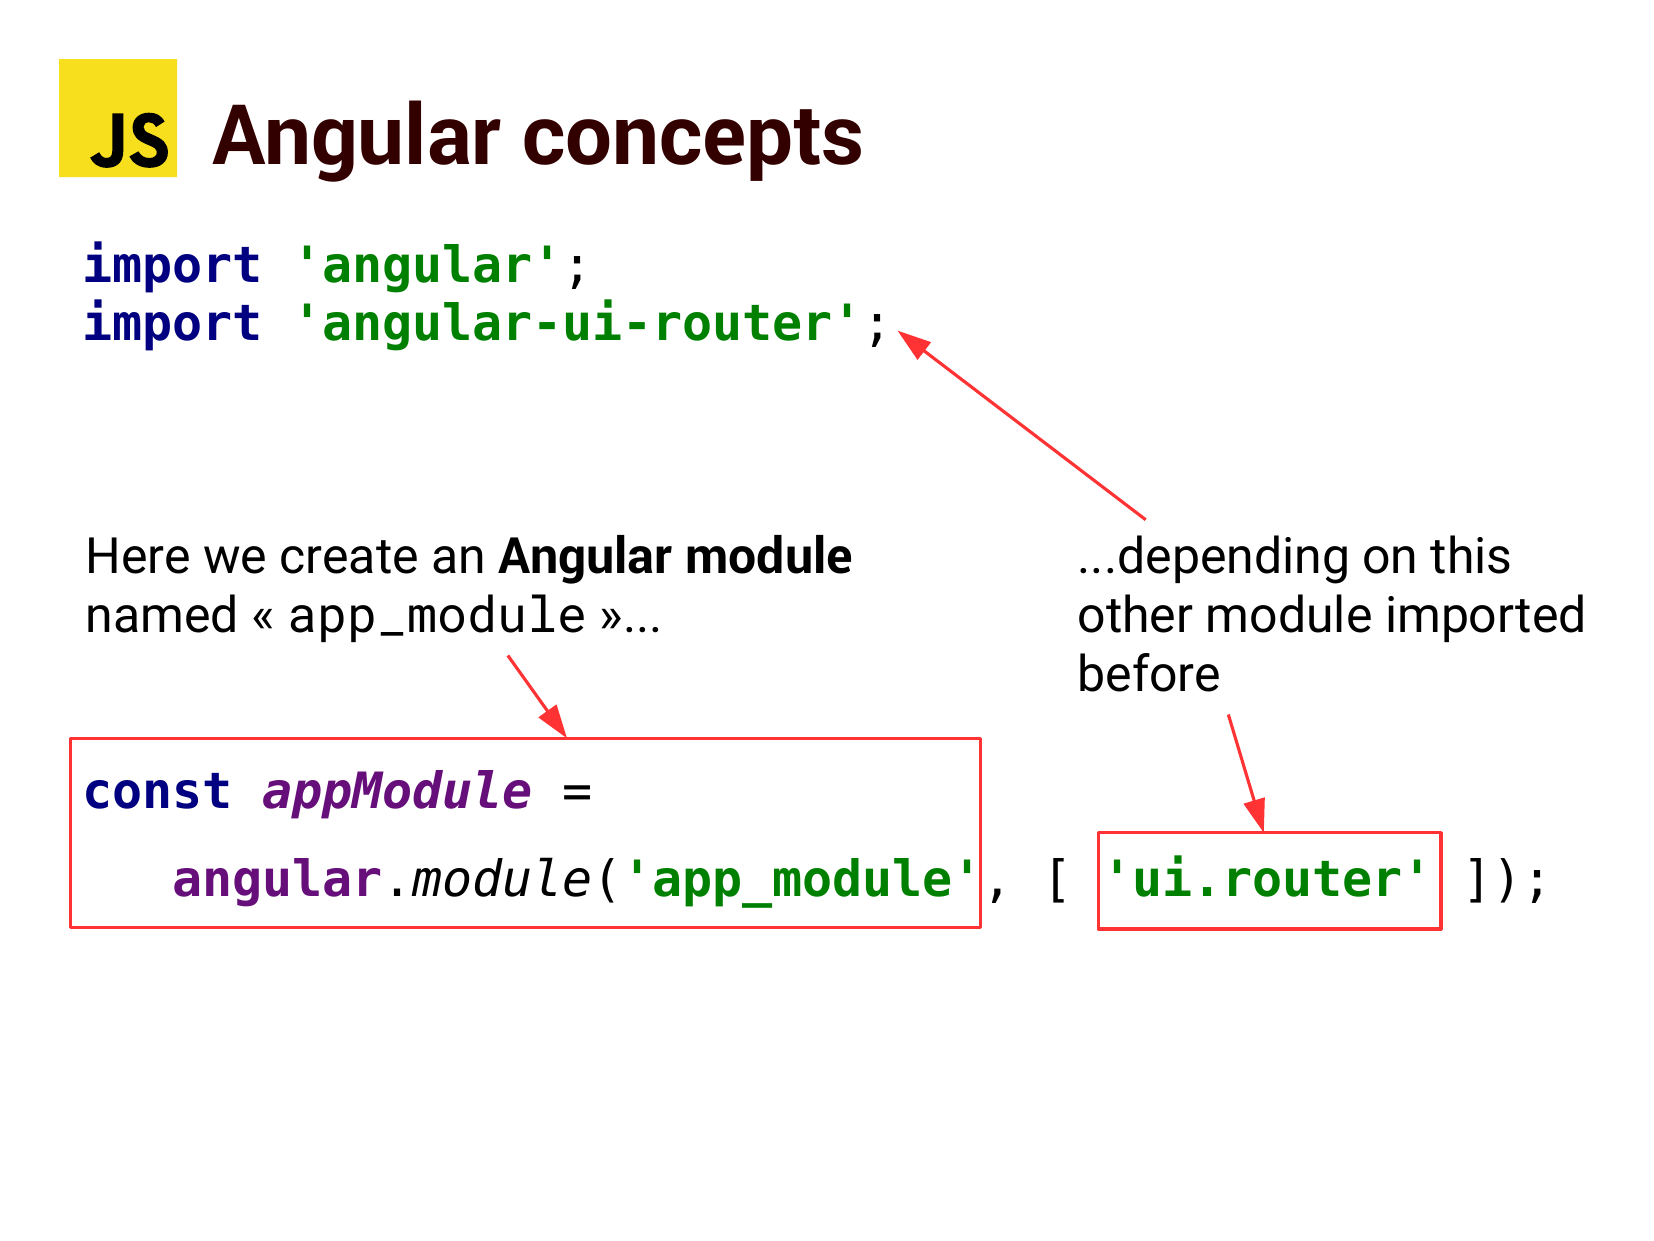

# Angular concepts
import 'angular';
import 'angular-ui-router';
const appModule =
 angular.module('app_module', [ 'ui.router' ]);
Here we create an Angular module
named « app_module »...
...depending on this other module imported before